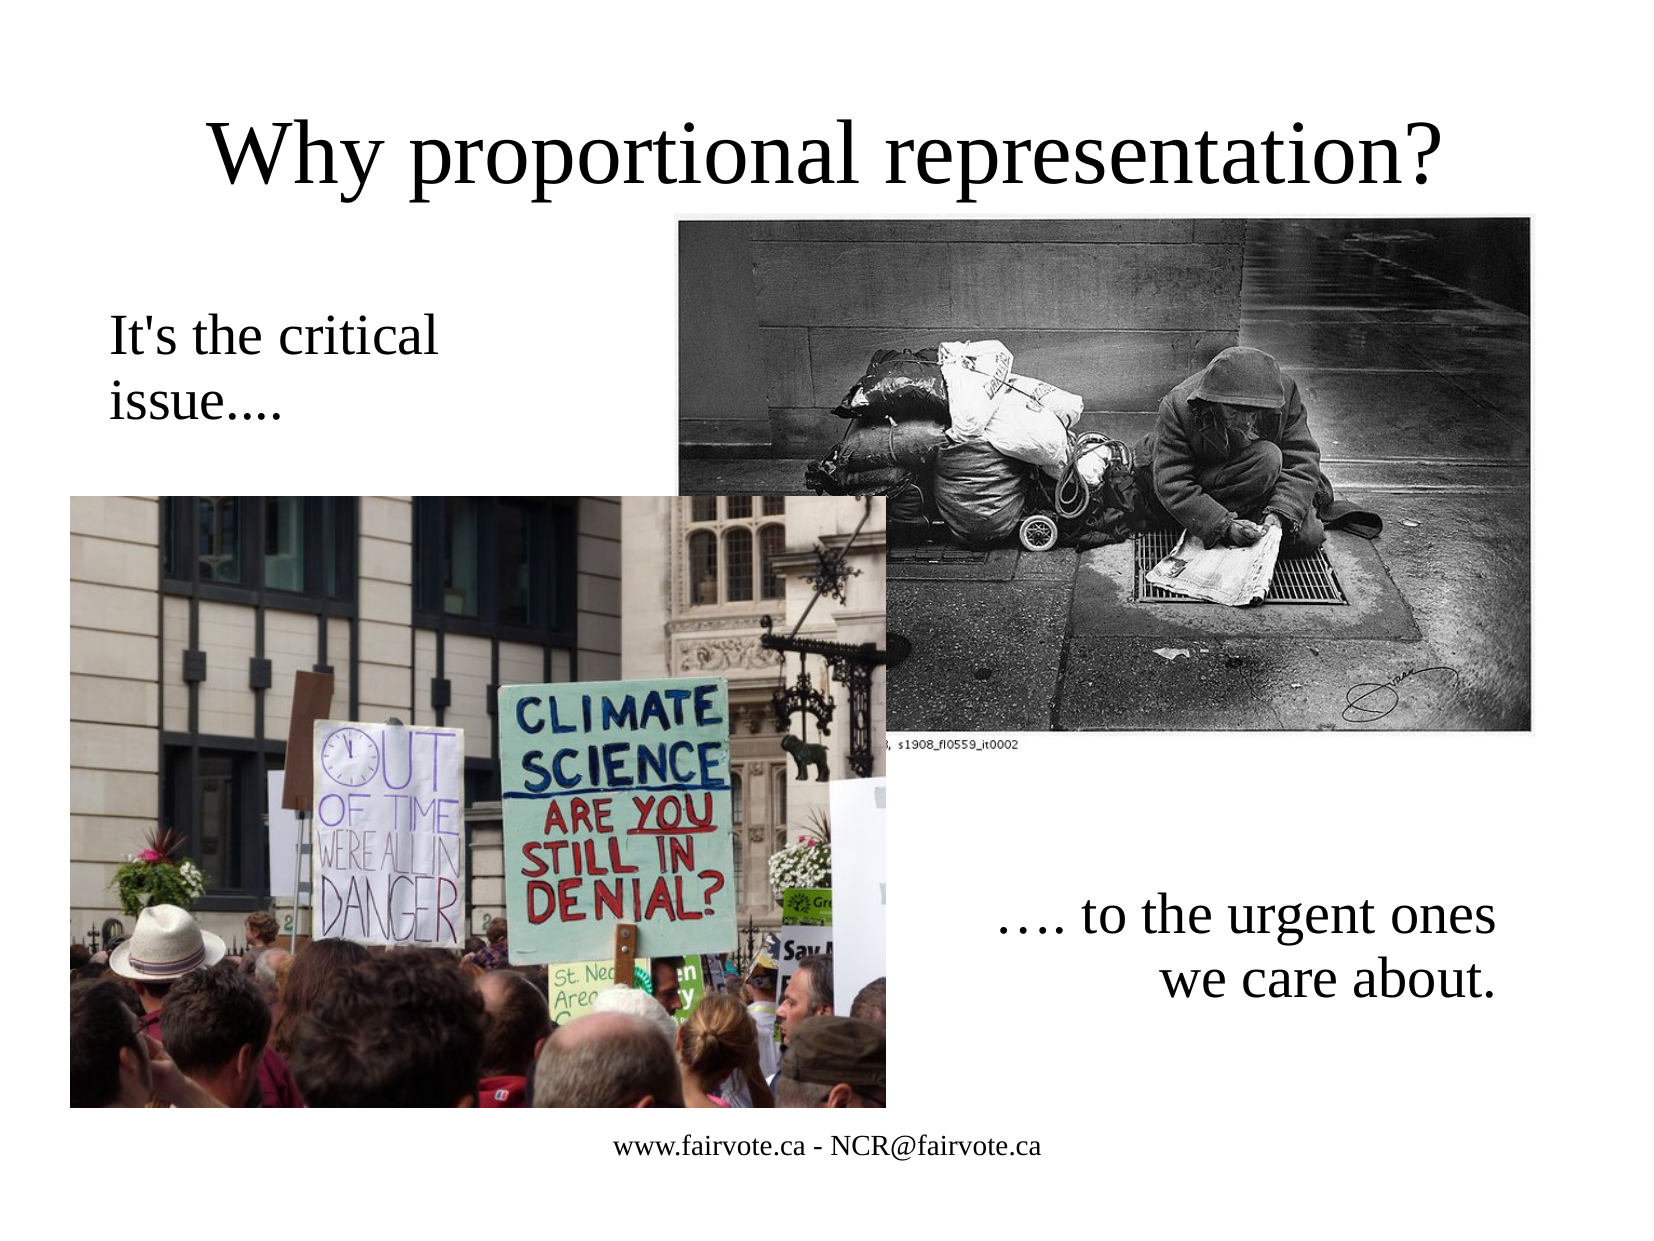

# Why proportional representation?
It's the critical issue....
…. to the urgent ones we care about.
www.fairvote.ca - NCR@fairvote.ca